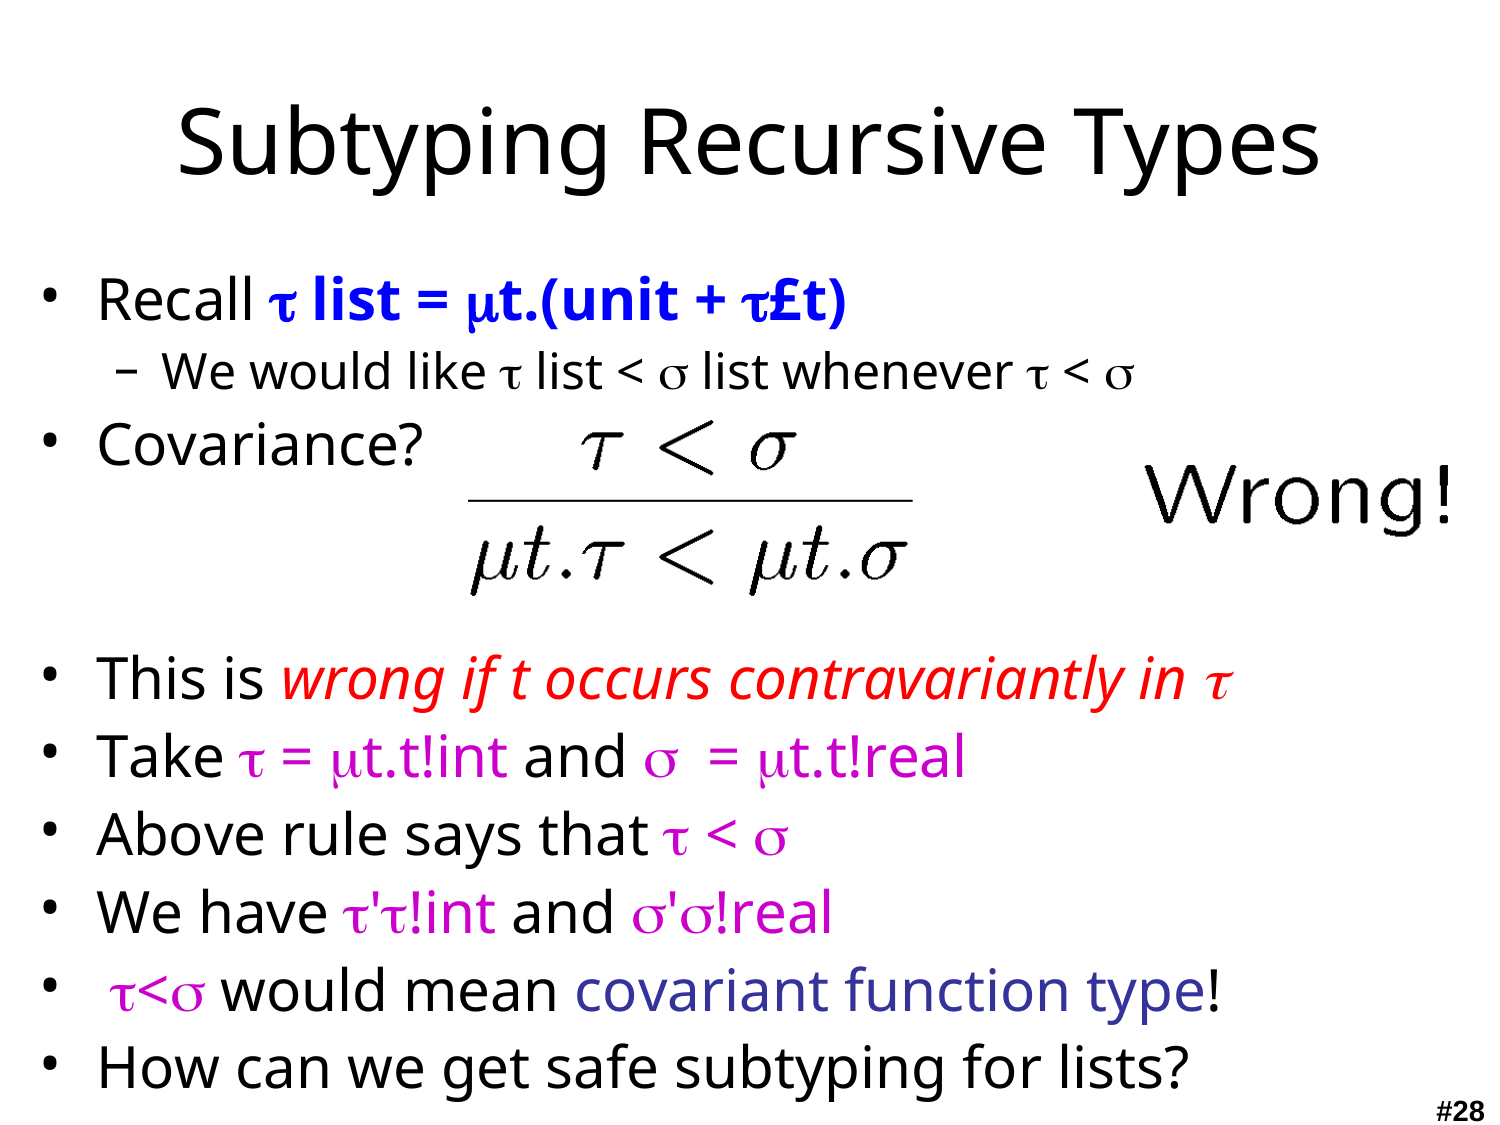

# Subtyping Recursive Types
Recall  list = t.(unit + £t)
We would like  list <  list whenever  < 
Covariance?
This is wrong if t occurs contravariantly in 
Take  = t.t!int and = t.t!real
Above rule says that  < 
We have '!int and '!real
 < would mean covariant function type!
How can we get safe subtyping for lists?
28